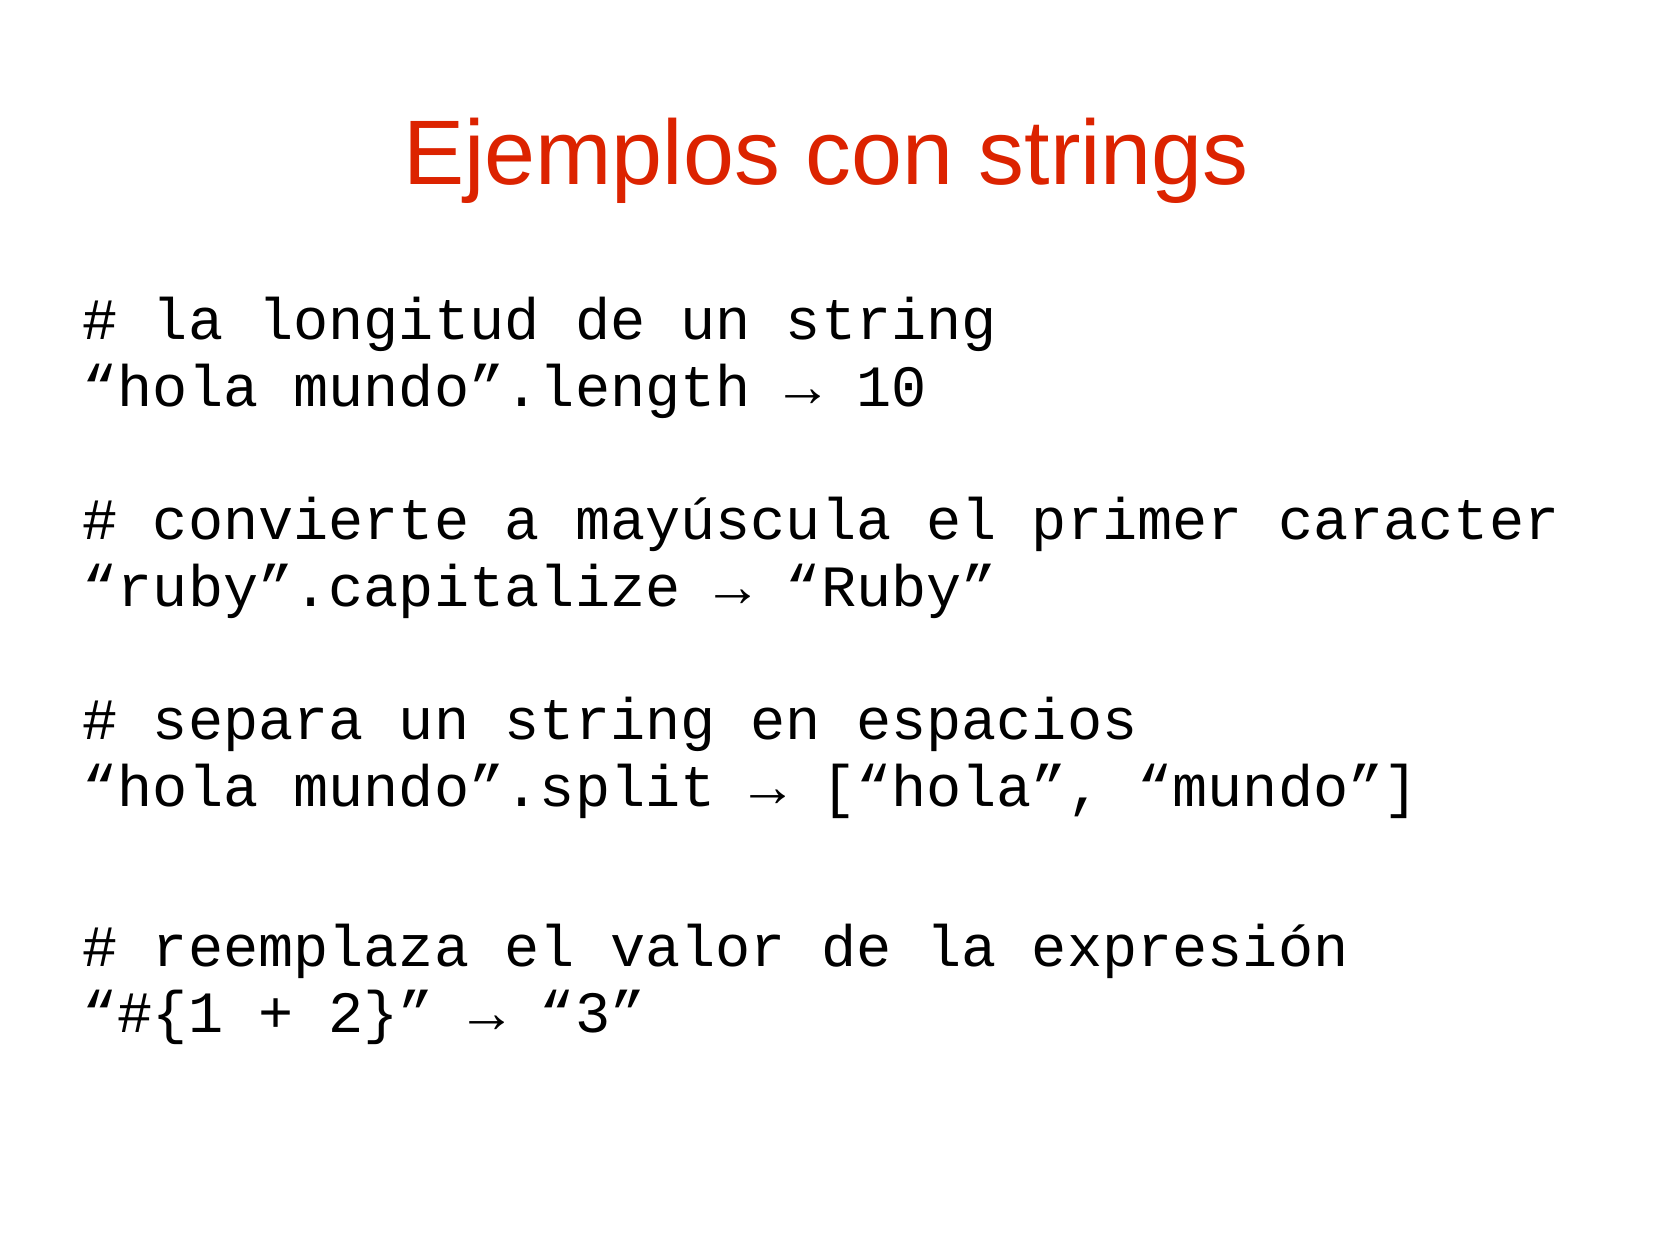

# Ejemplos con strings
# la longitud de un string “hola mundo”.length → 10 # convierte a mayúscula el primer caracter “ruby”.capitalize → “Ruby” # separa un string en espacios “hola mundo”.split → [“hola”, “mundo”]
# reemplaza el valor de la expresión “#{1 + 2}” → “3”